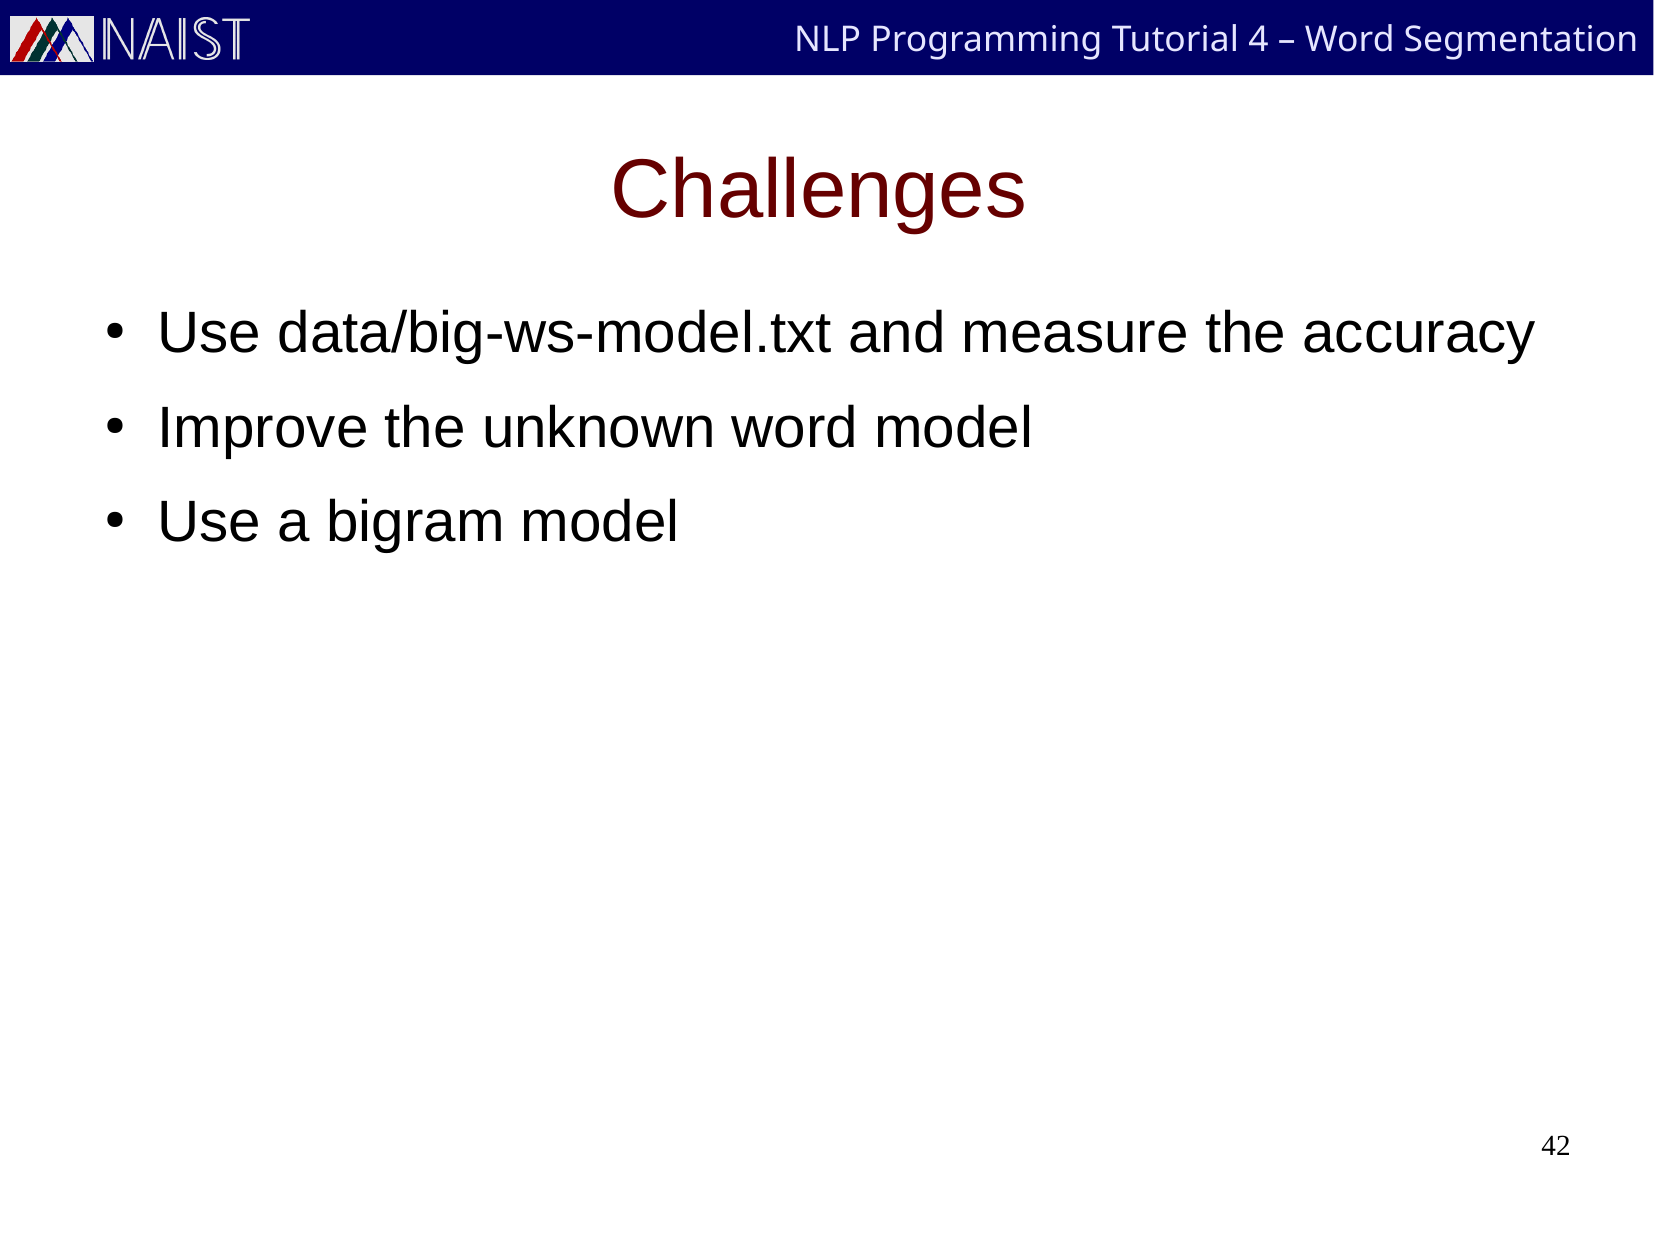

# Challenges
Use data/big-ws-model.txt and measure the accuracy
Improve the unknown word model
Use a bigram model
42